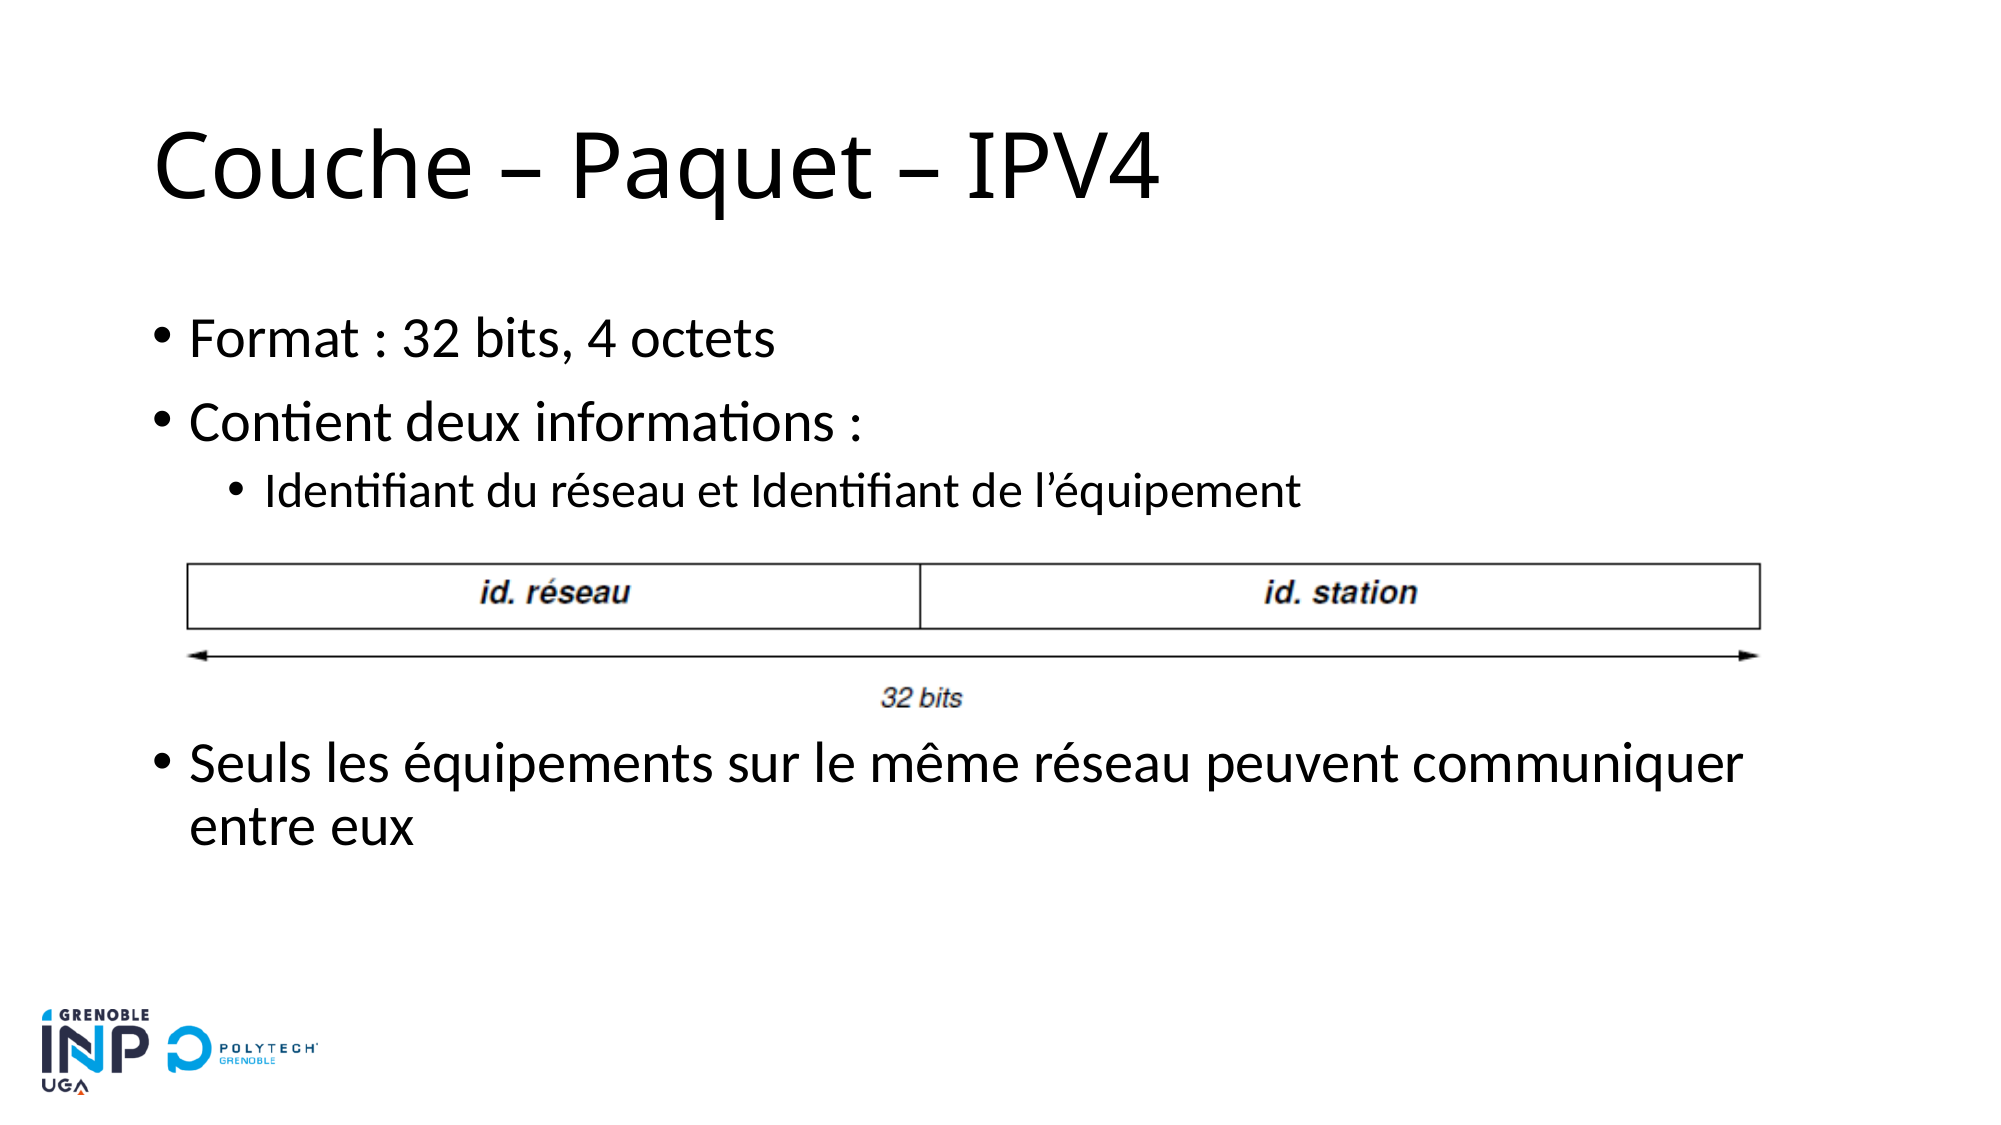

# Couche – Paquet – IPV4
Format : 32 bits, 4 octets
Contient deux informations :
Identifiant du réseau et Identifiant de l’équipement
Seuls les équipements sur le même réseau peuvent communiquer entre eux